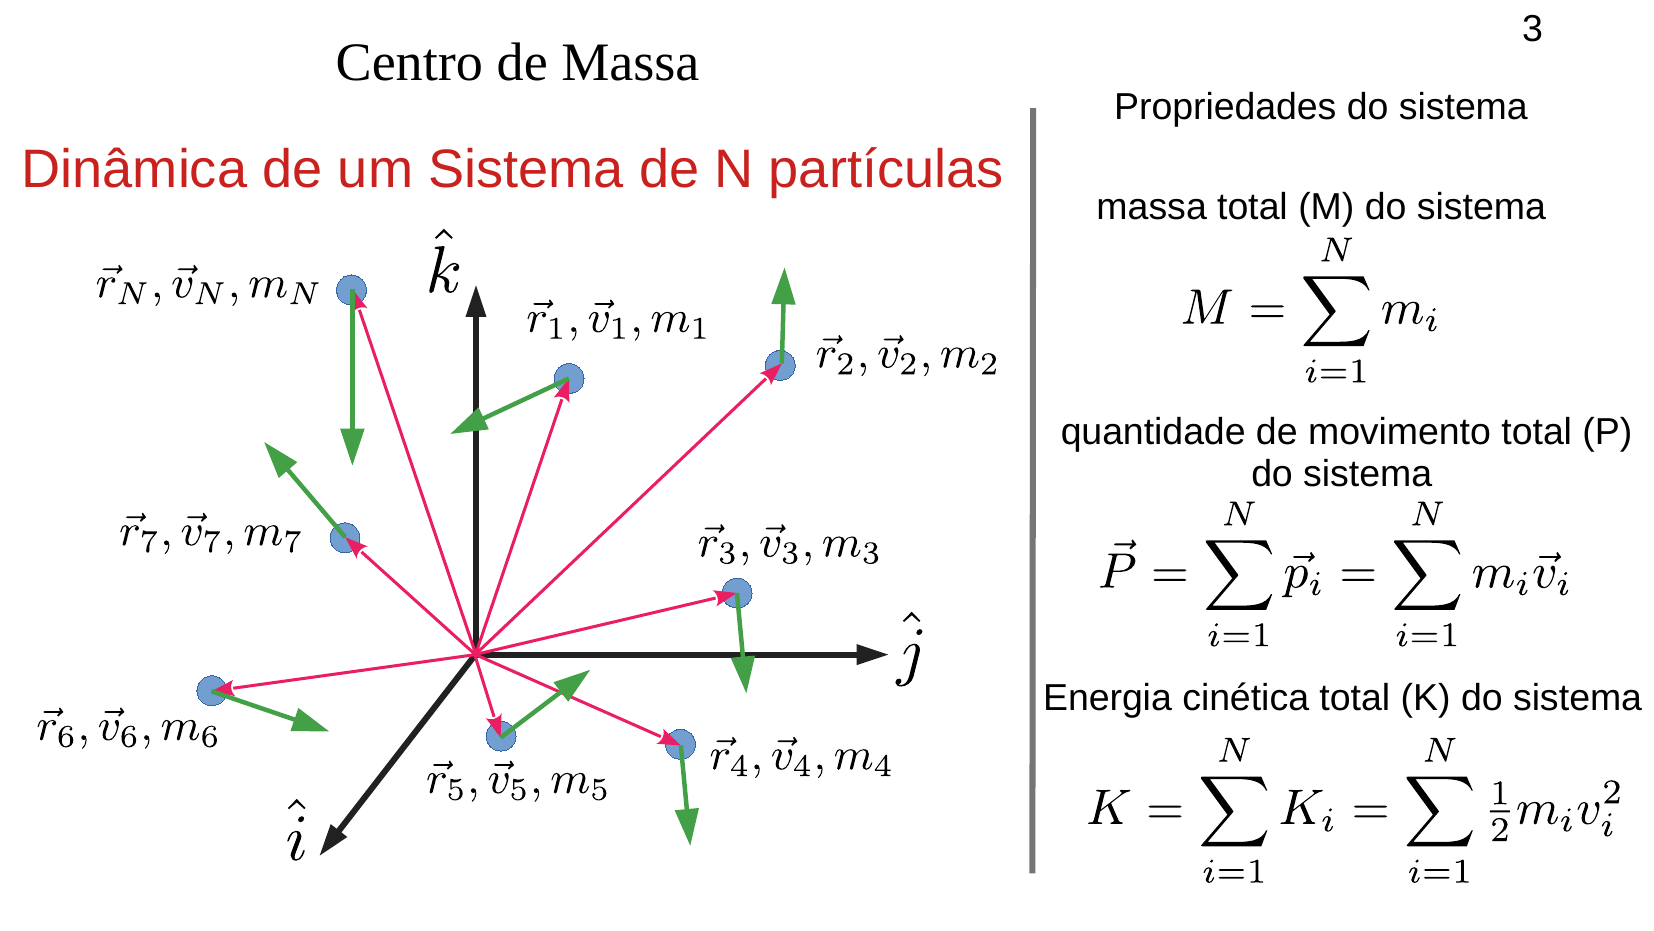

Centro de Massa
Propriedades do sistema
Dinâmica de um Sistema de N partículas
massa total (M) do sistema
quantidade de movimento total (P)
do sistema
Energia cinética total (K) do sistema